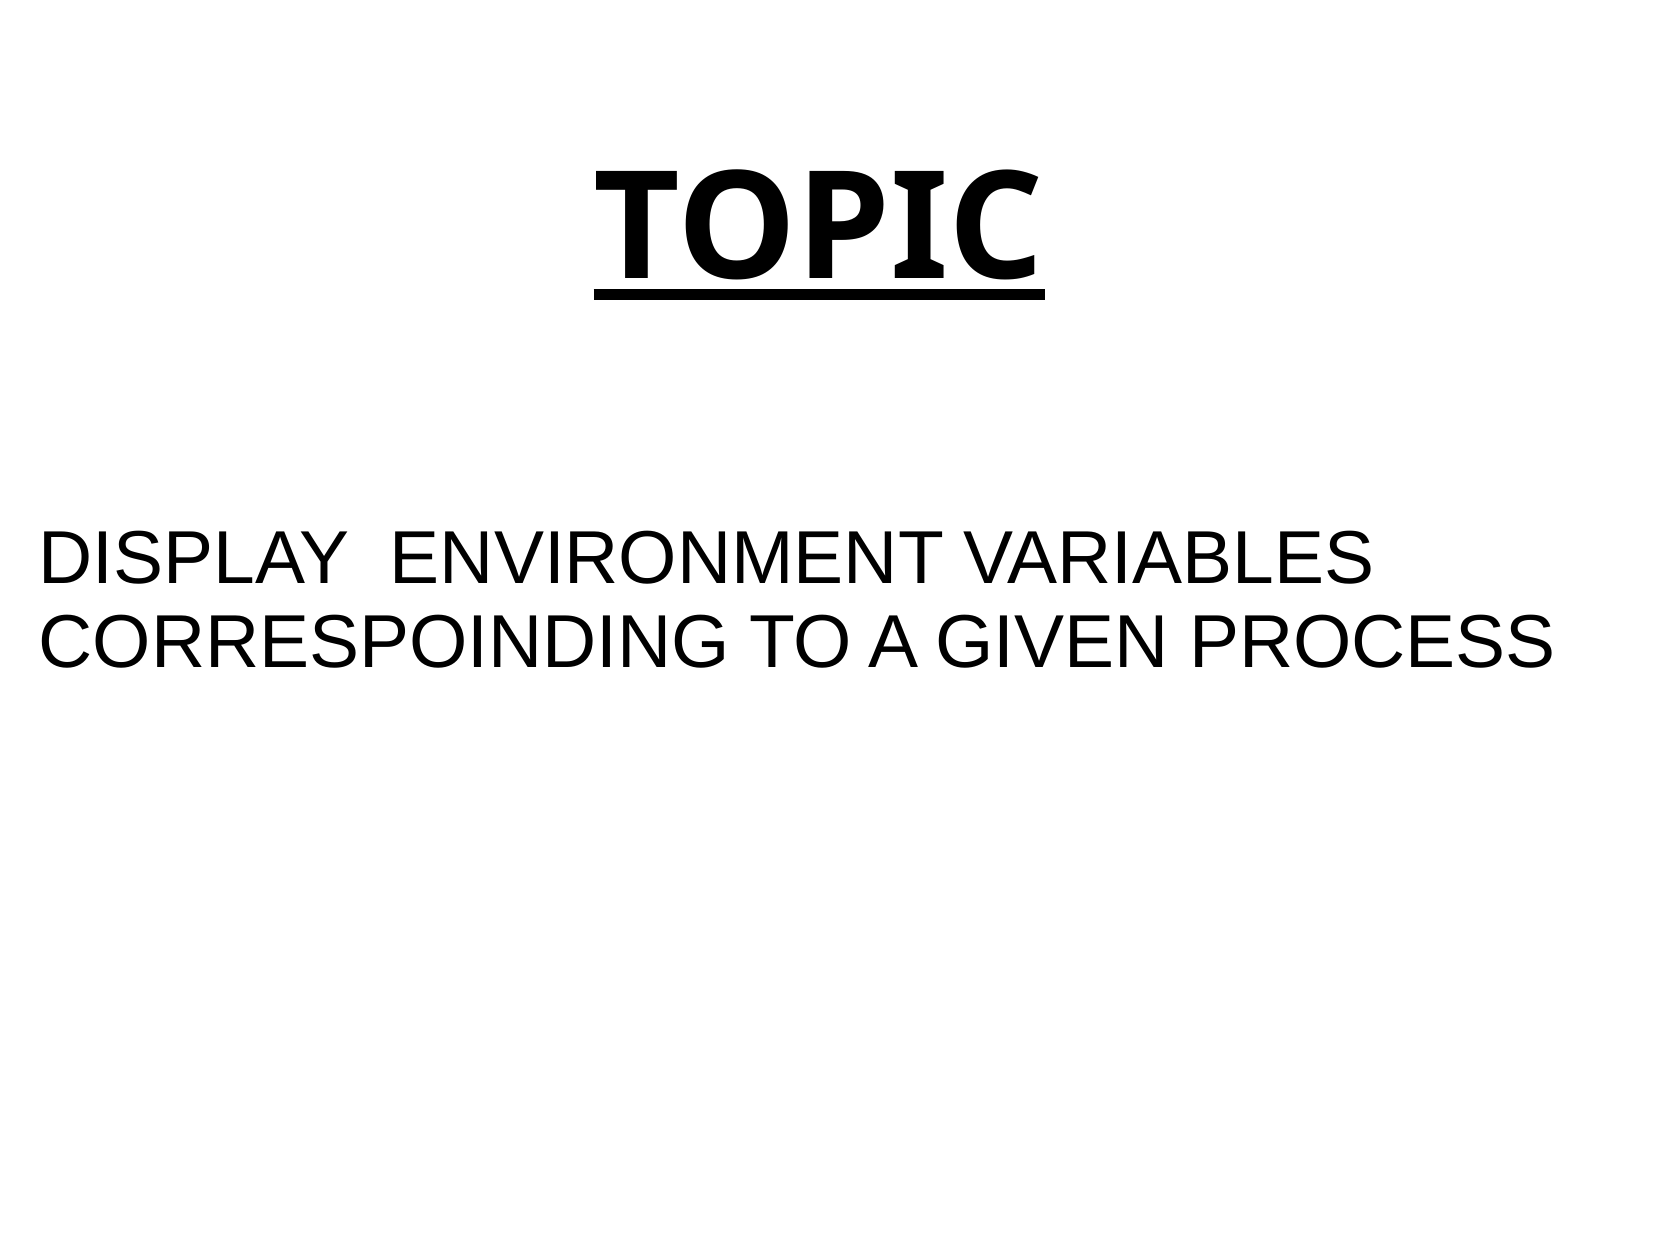

TOPIC
DISPLAY ENVIRONMENT VARIABLES
CORRESPOINDING TO A GIVEN PROCESS